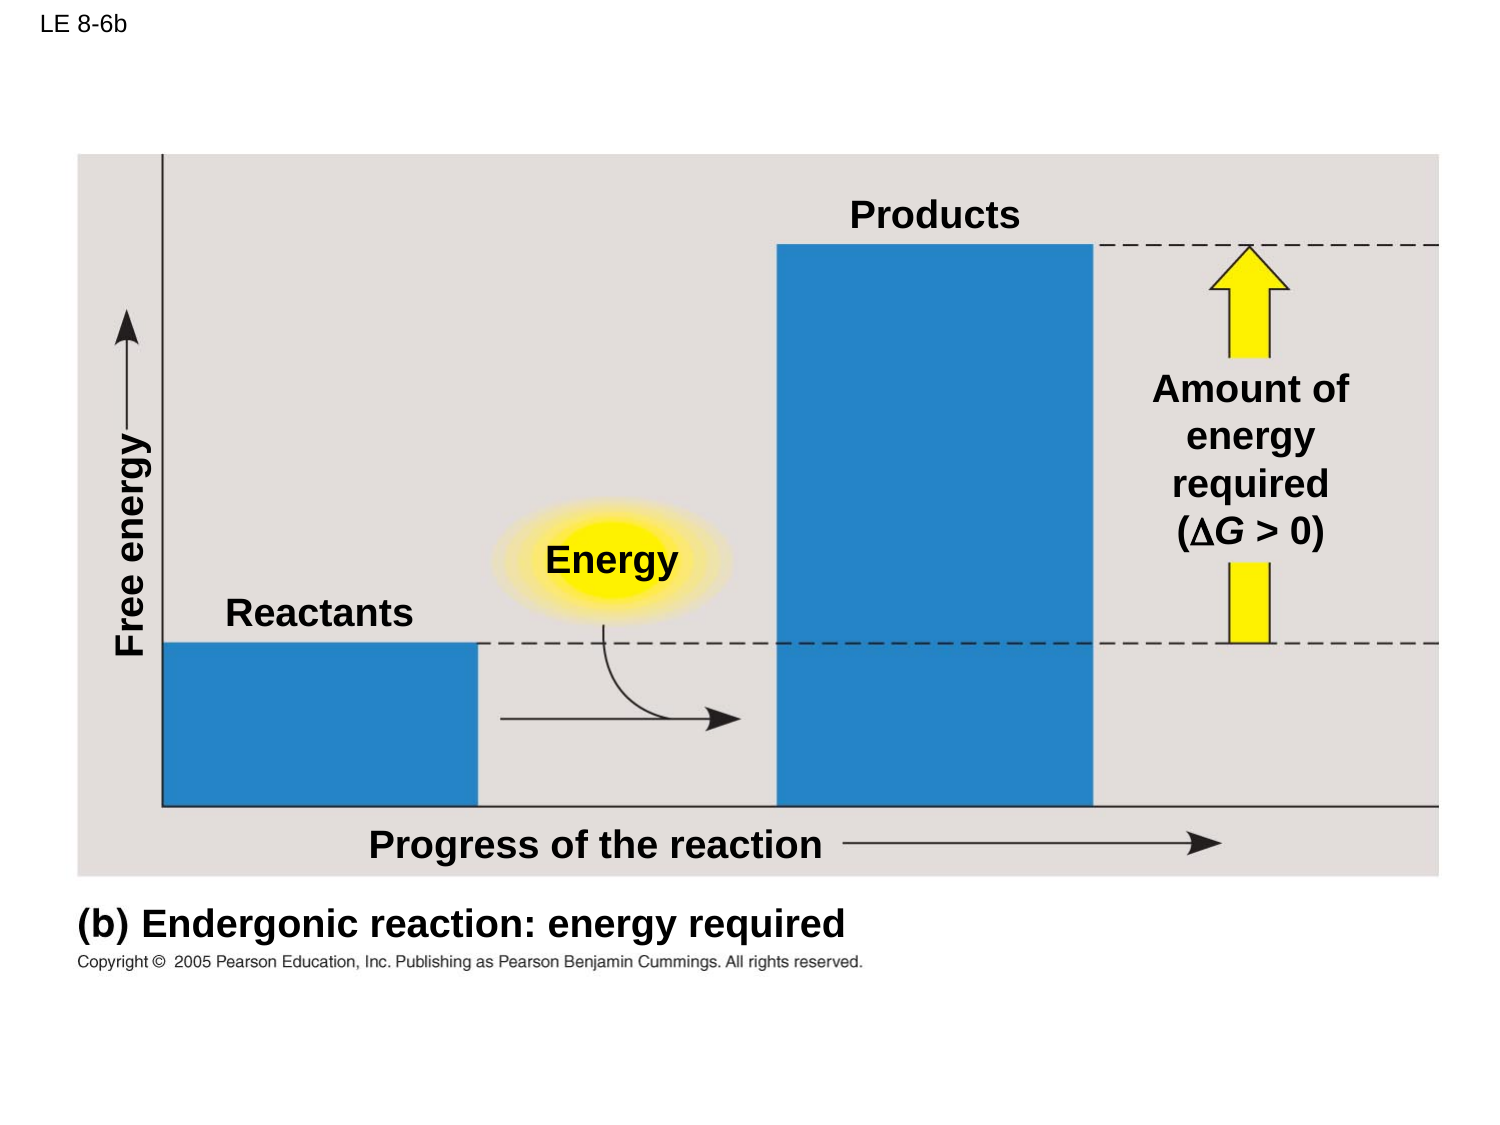

# LE 8-6b
Products
Amount of
energy
required
(G > 0)
Free energy
Energy
Reactants
Progress of the reaction
Endergonic reaction: energy required